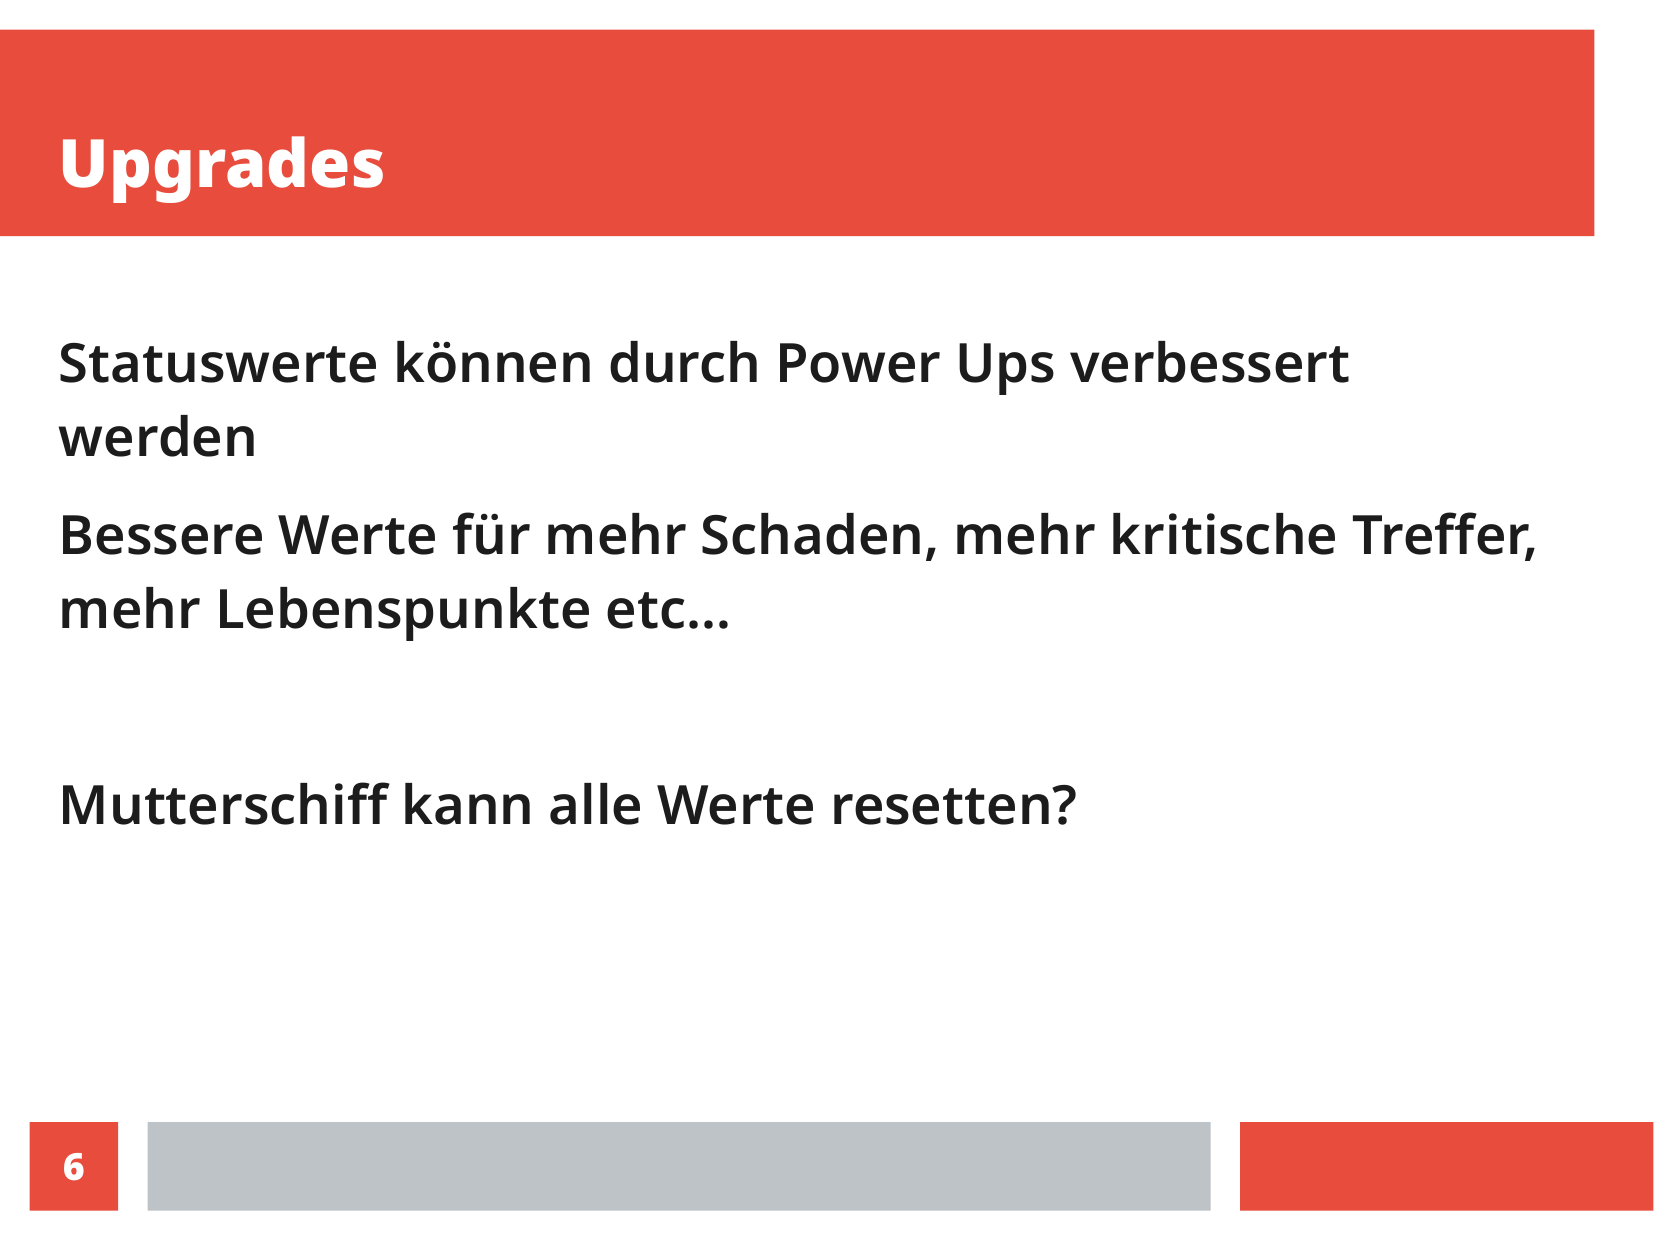

# Upgrades
Statuswerte können durch Power Ups verbessert werden
Bessere Werte für mehr Schaden, mehr kritische Treffer, mehr Lebenspunkte etc…
Mutterschiff kann alle Werte resetten?
6